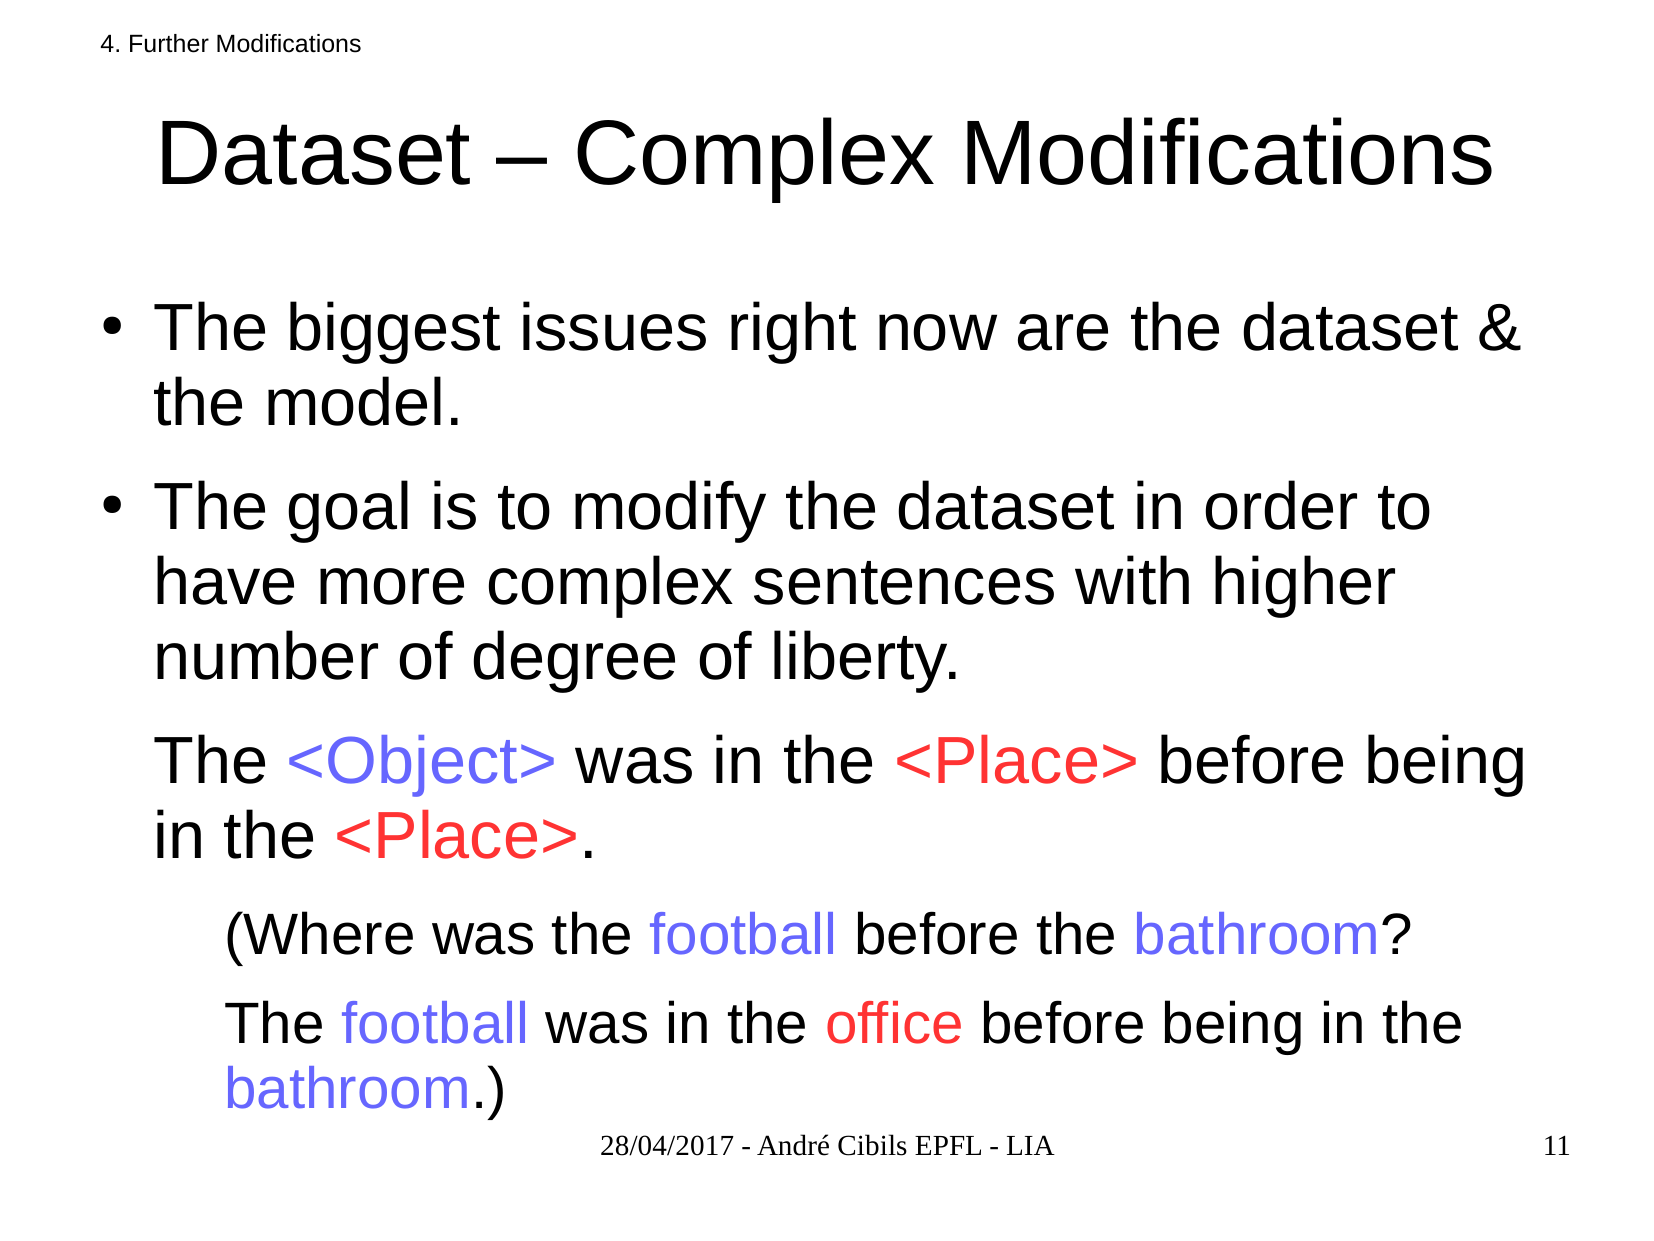

4. Further Modifications
# Dataset – Complex Modifications
The biggest issues right now are the dataset & the model.
The goal is to modify the dataset in order to have more complex sentences with higher number of degree of liberty.
The <Object> was in the <Place> before being in the <Place>.
(Where was the football before the bathroom?
The football was in the office before being in the bathroom.)
28/04/2017 - André Cibils EPFL - LIA
11